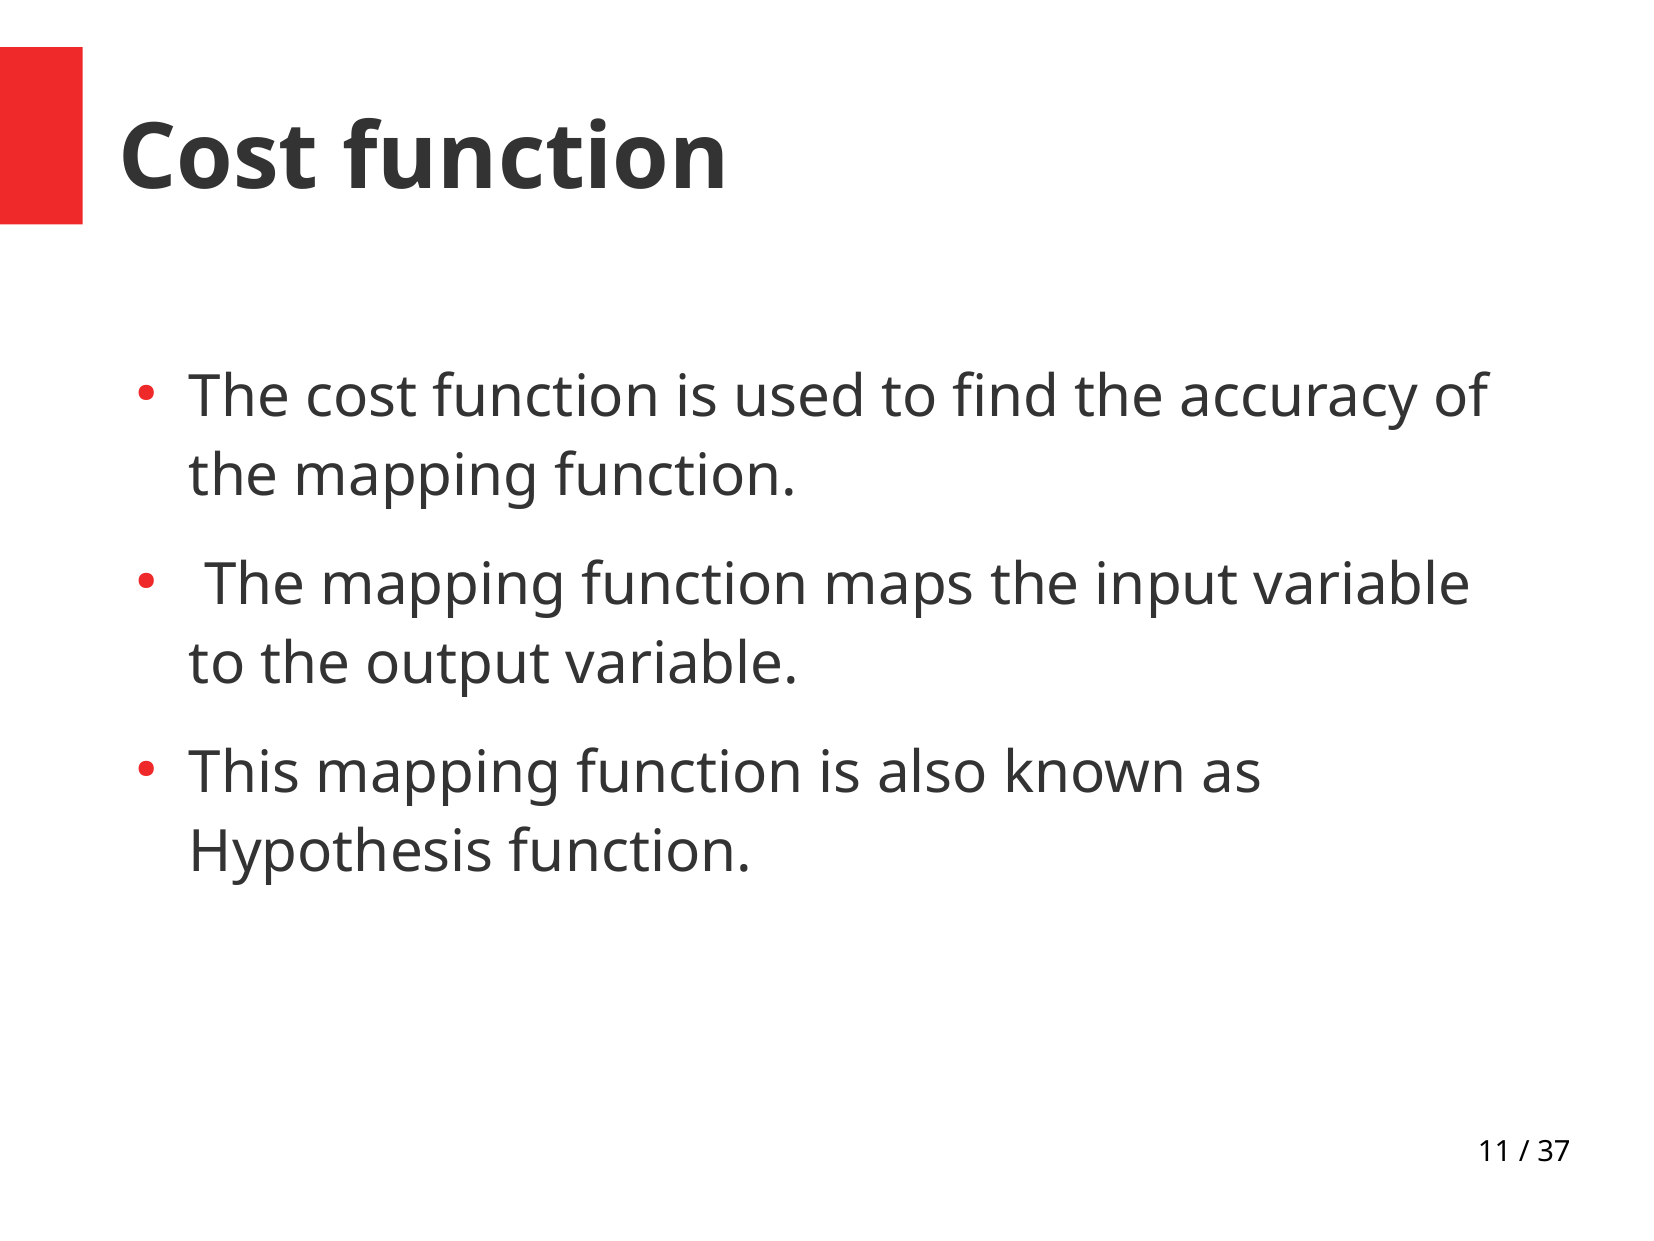

# Cost function
The cost function is used to find the accuracy of the mapping function.
 The mapping function maps the input variable to the output variable.
This mapping function is also known as Hypothesis function.
11